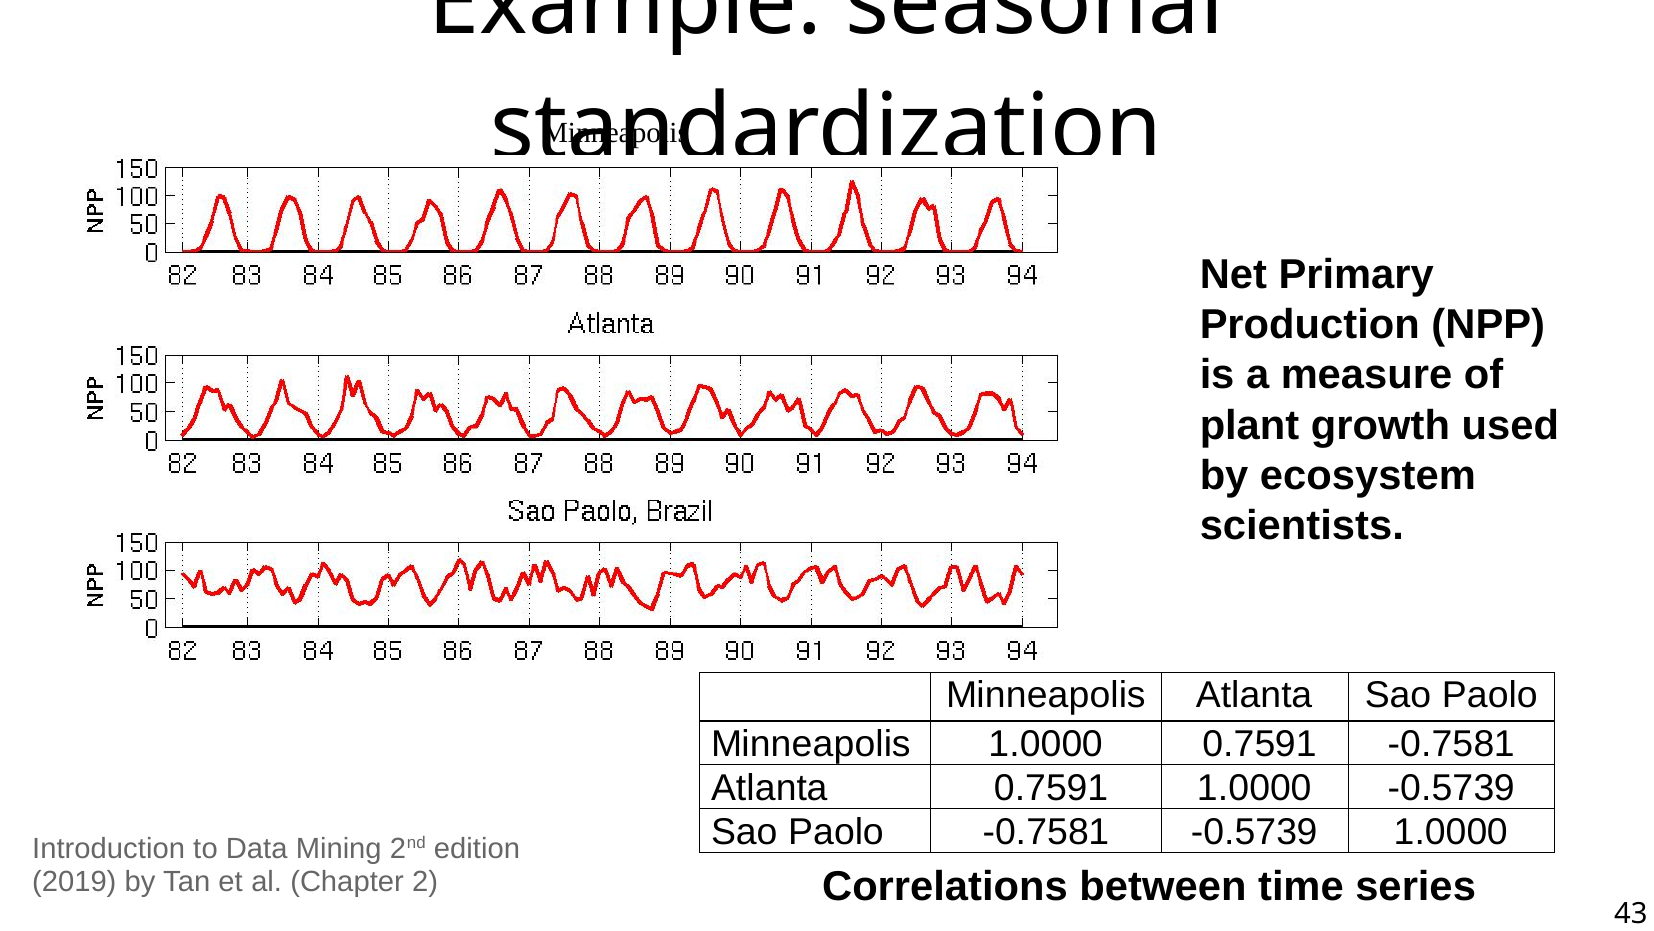

# Example: seasonal standardization
Minneapolis
Net Primary Production (NPP) is a measure of plant growth used by ecosystem scientists.
Introduction to Data Mining 2nd edition (2019) by Tan et al. (Chapter 2)
Correlations between time series
43